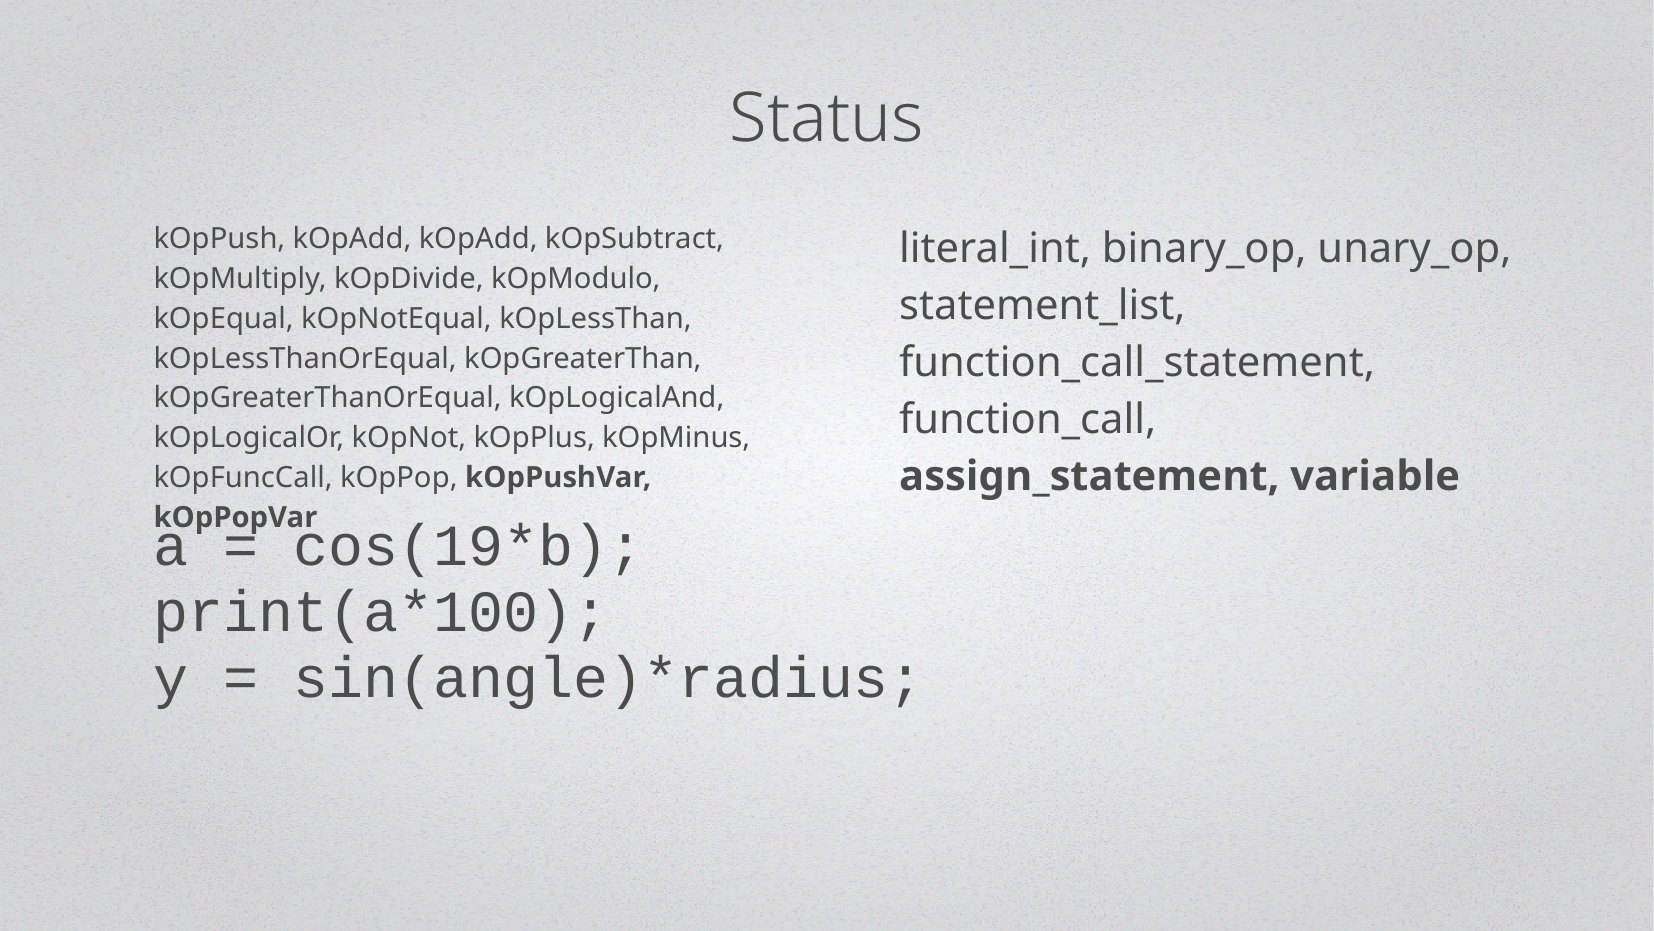

# Status
kOpPush, kOpAdd, kOpAdd, kOpSubtract, kOpMultiply, kOpDivide, kOpModulo, kOpEqual, kOpNotEqual, kOpLessThan, kOpLessThanOrEqual, kOpGreaterThan, kOpGreaterThanOrEqual, kOpLogicalAnd, kOpLogicalOr, kOpNot, kOpPlus, kOpMinus, kOpFuncCall, kOpPop, kOpPushVar, kOpPopVar
literal_int, binary_op, unary_op, statement_list, function_call_statement, function_call, assign_statement, variable
a = cos(19*b);
print(a*100);
y = sin(angle)*radius;